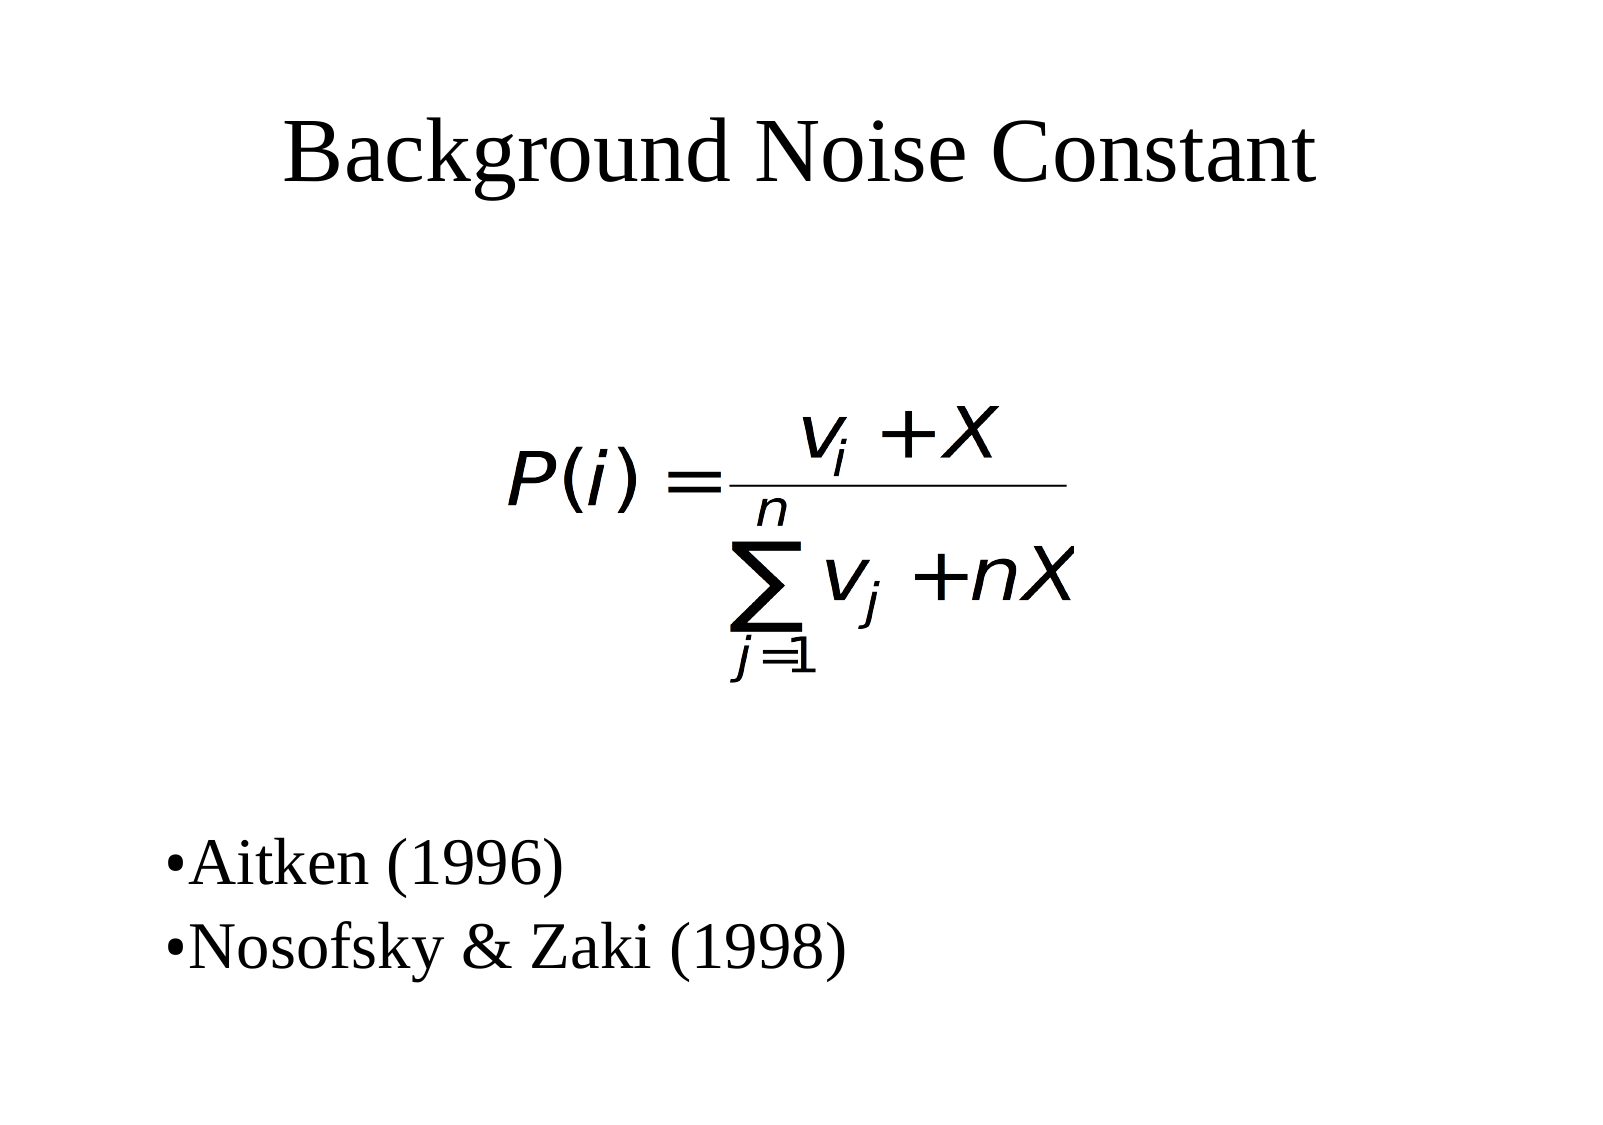

Background Noise Constant
Aitken (1996)
Nosofsky & Zaki (1998)